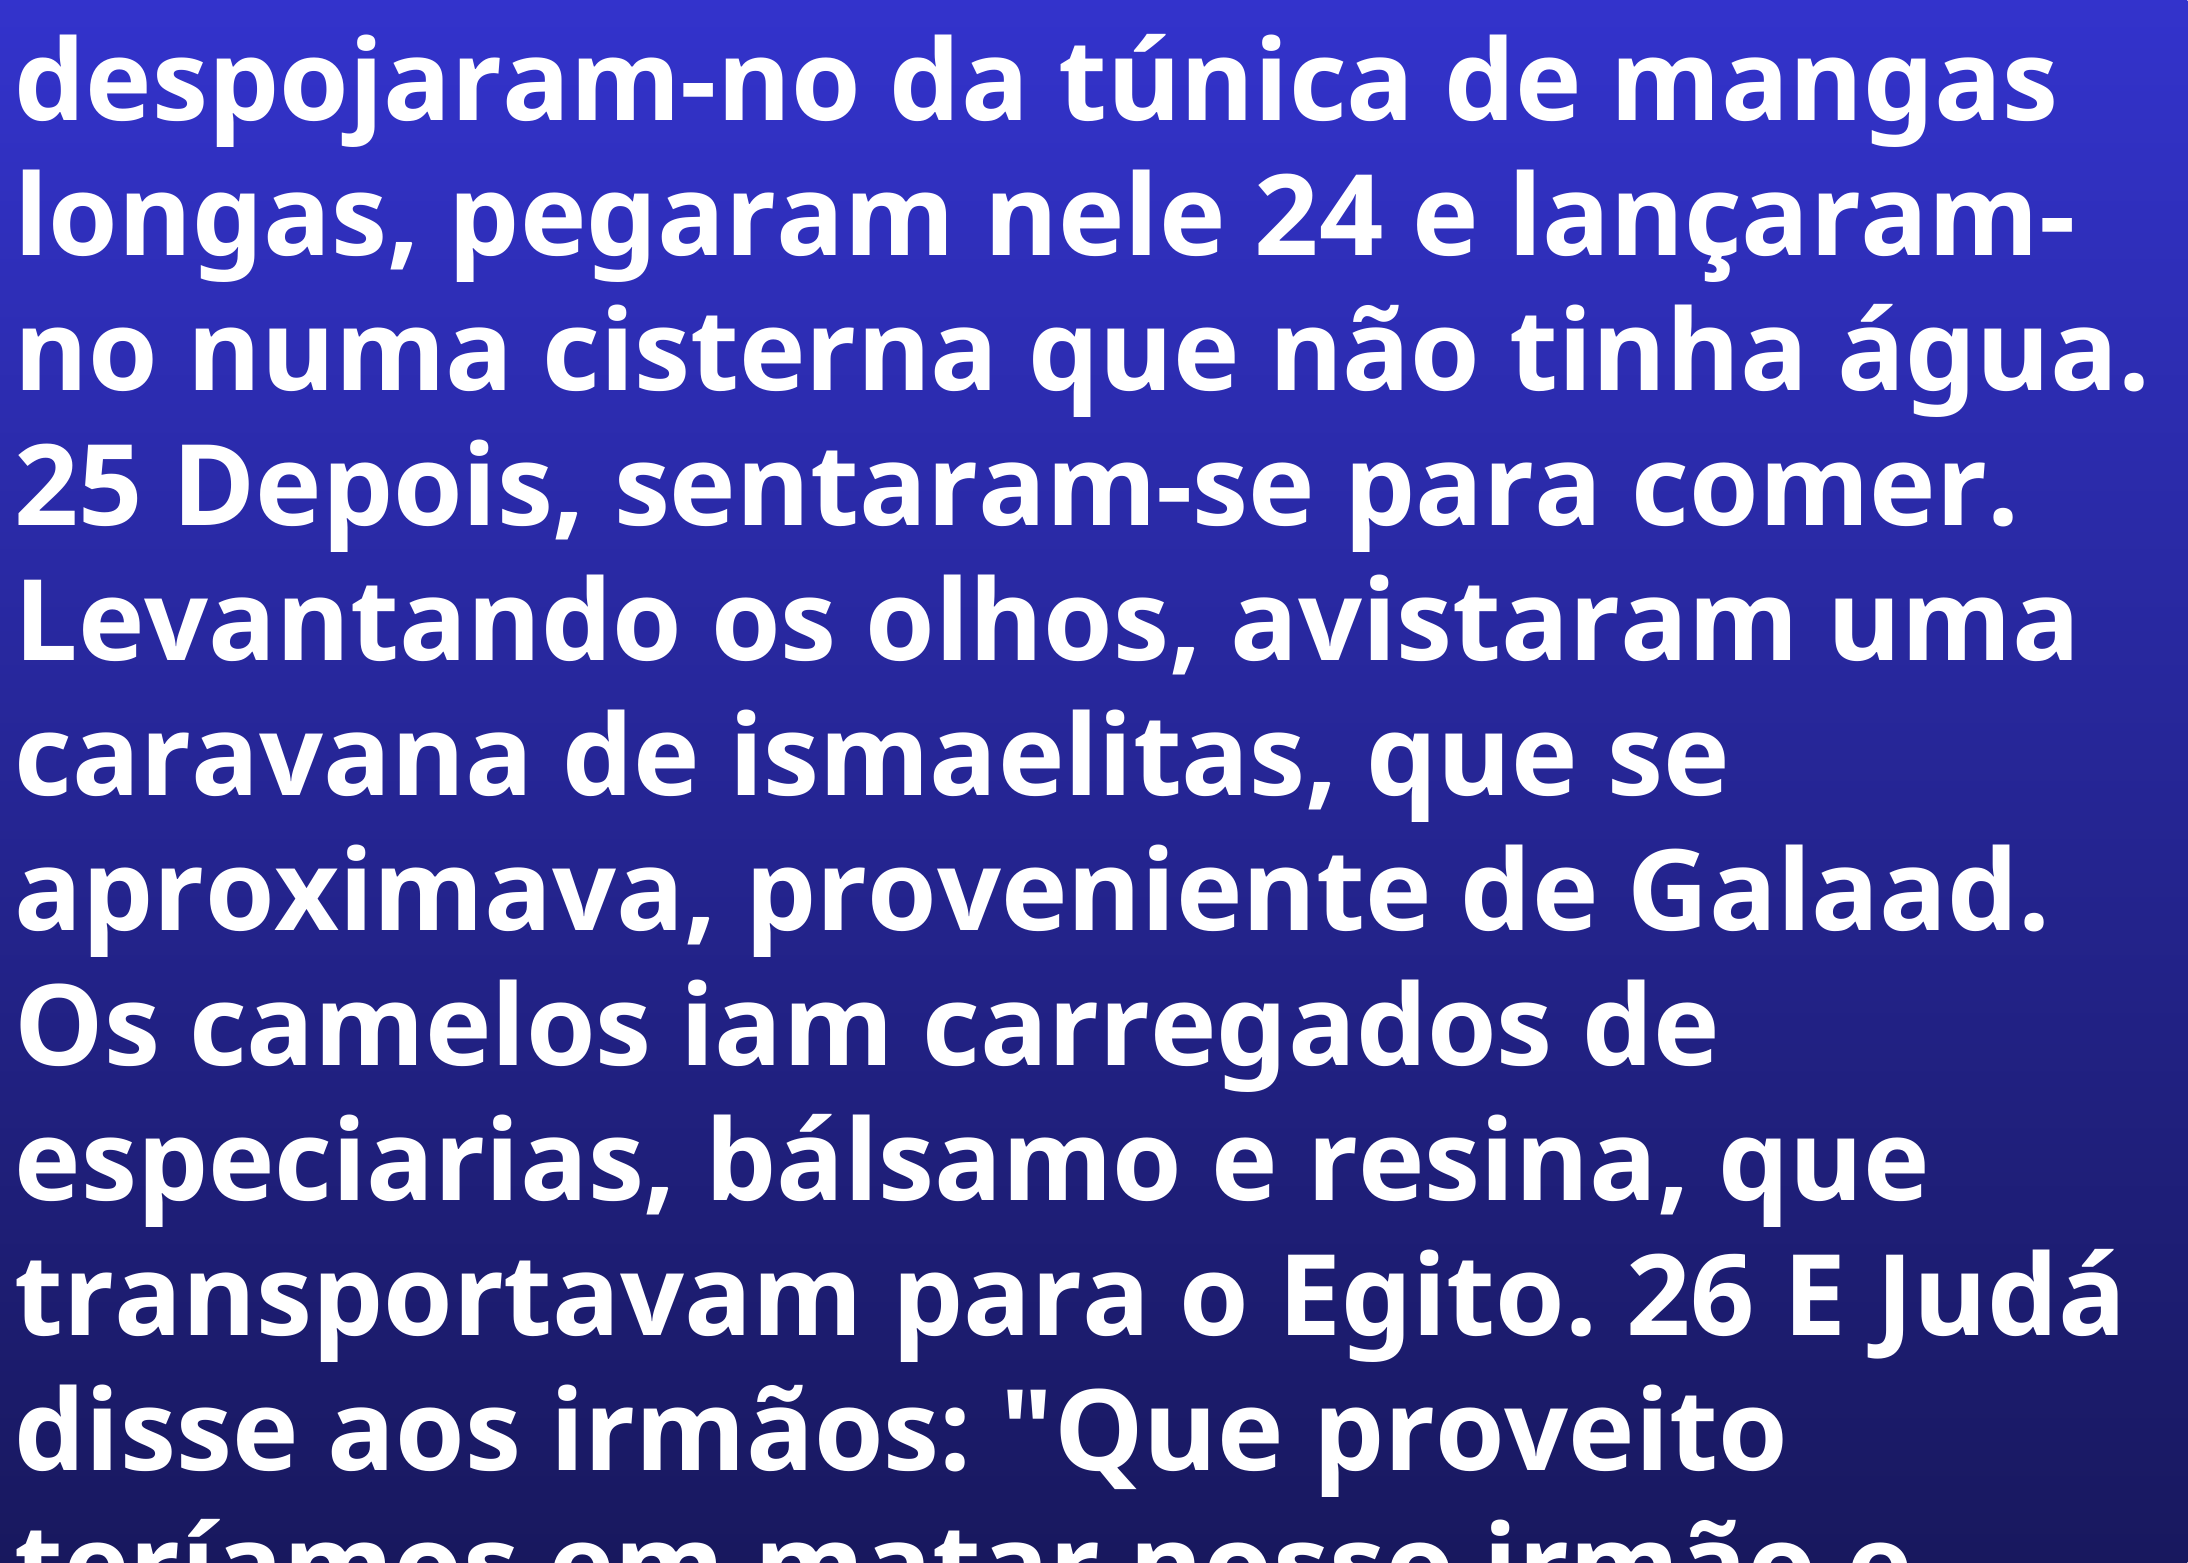

despojaram-no da túnica de mangas longas, pegaram nele 24 e lançaram-no numa cisterna que não tinha água. 25 Depois, sentaram-se para comer. Levantando os olhos, avistaram uma caravana de ismaelitas, que se aproximava, proveniente de Galaad. Os camelos iam carregados de especiarias, bálsamo e resina, que transportavam para o Egito. 26 E Judá disse aos irmãos: "Que proveito teríamos em matar nosso irmão e ocultar o seu sangue? 27 É melhor vendê-lo a esses ismaelitas e não manchar nossas mãos, pois ele é nosso irmão e nossa carne". Concordaram os irmãos com o que dizia. 28 Ao passarem os comerciantes madianitas, tiraram José da cisterna, e por vinte moedas de prata o venderam aos ismaelitas: e estes o levaram para o Egito.